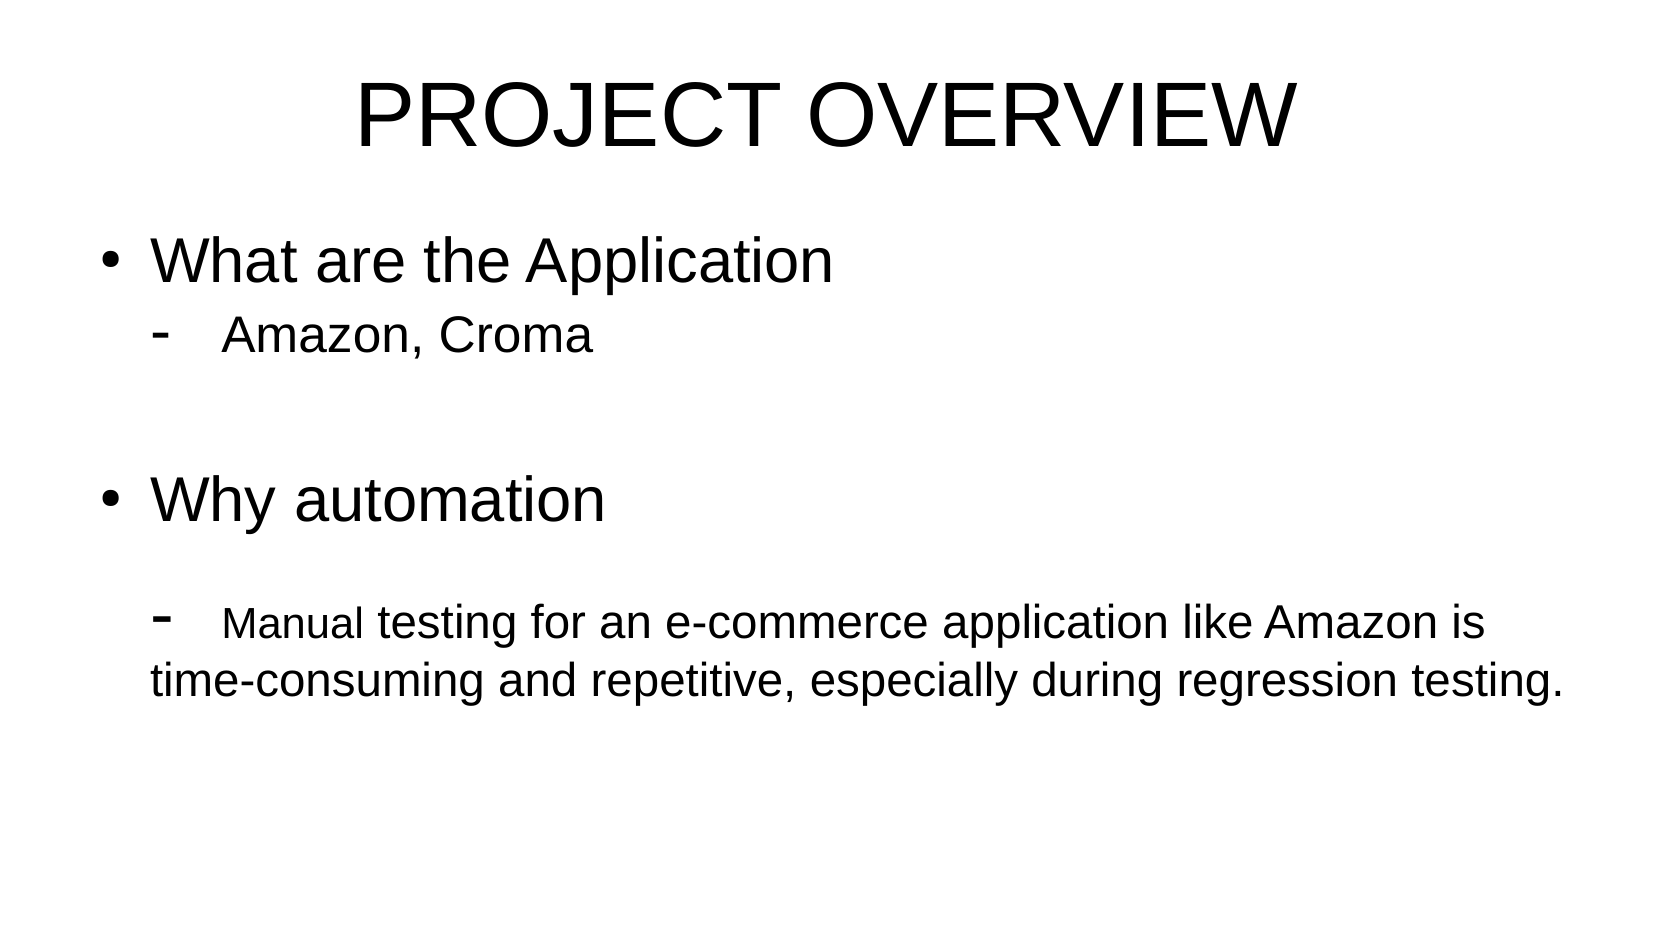

# PROJECT OVERVIEW
What are the Application
-	Amazon, Croma
Why automation
-	Manual testing for an e-commerce application like Amazon is time-consuming and repetitive, especially during regression testing.